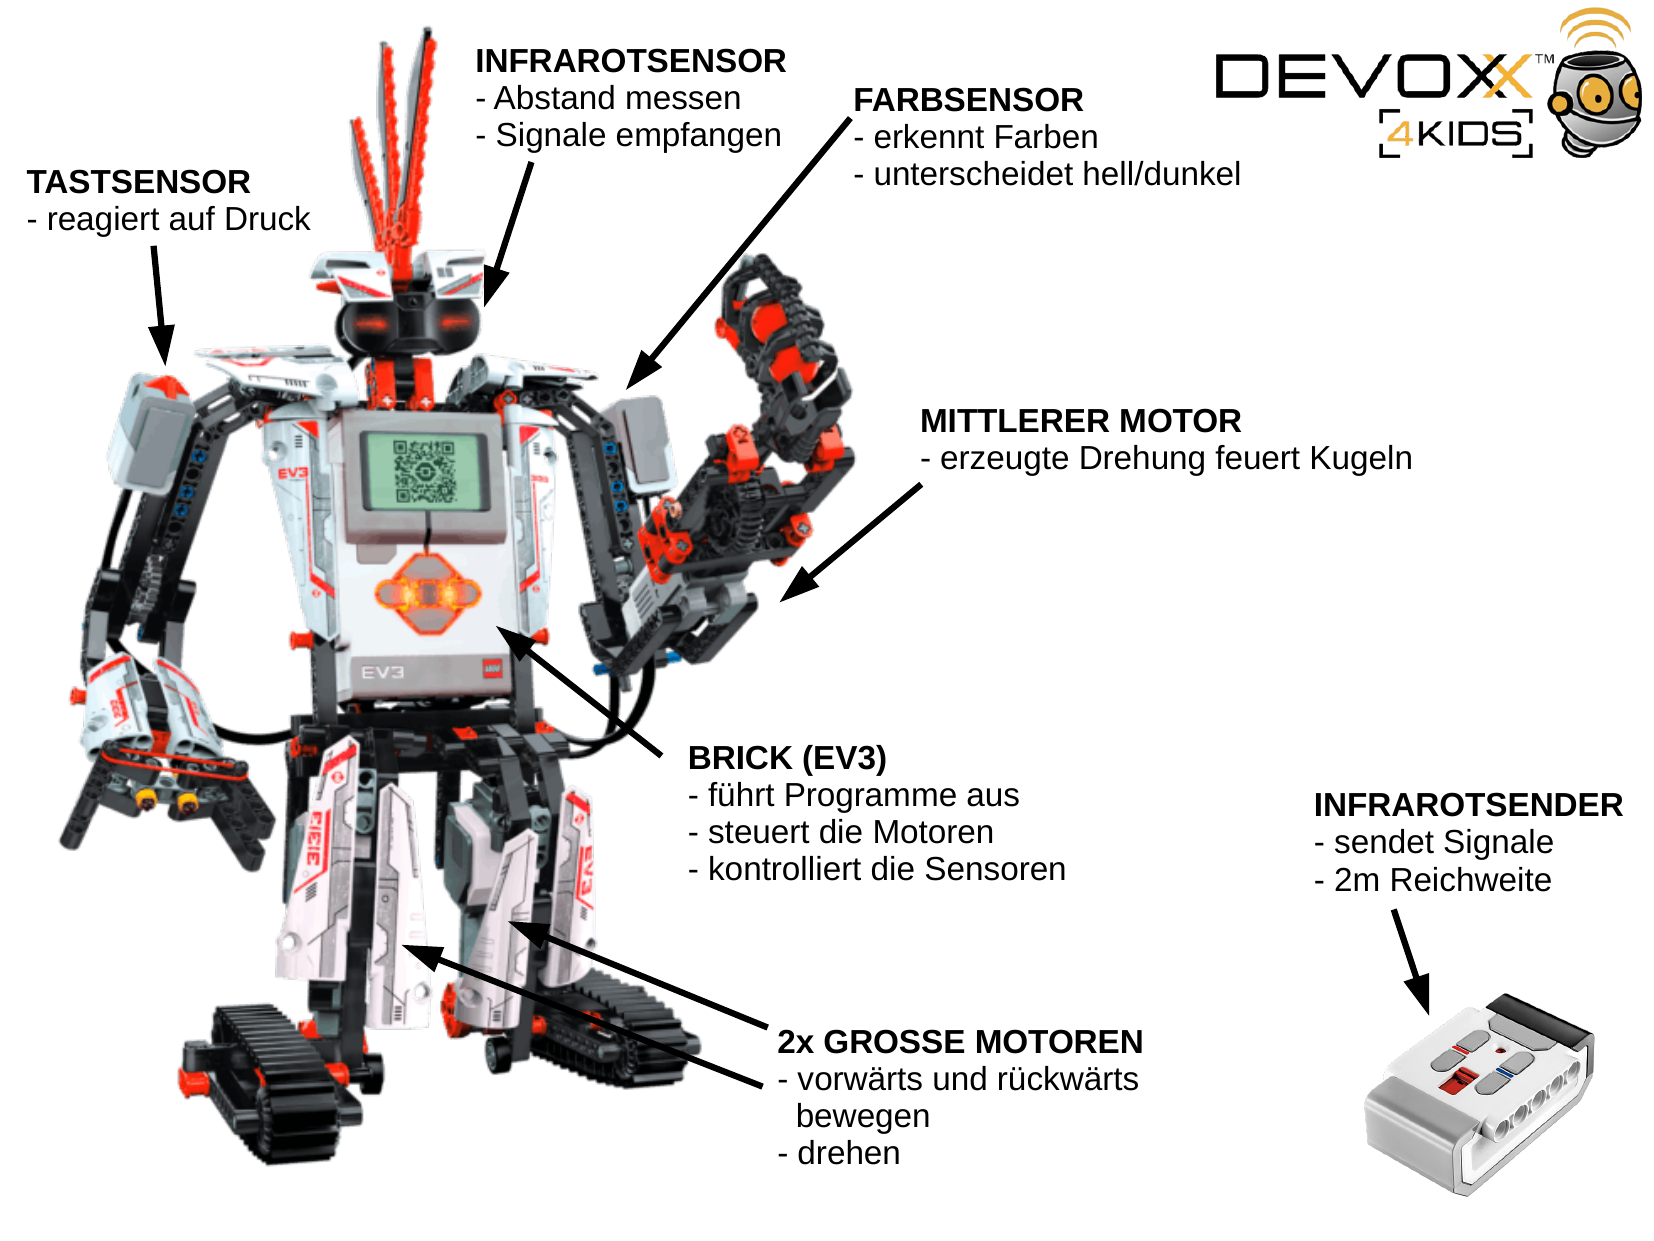

INFRAROTSENSOR
- Abstand messen
- Signale empfangen
FARBSENSOR
- erkennt Farben
- unterscheidet hell/dunkel
TASTSENSOR
- reagiert auf Druck
MITTLERER MOTOR
- erzeugte Drehung feuert Kugeln
BRICK (EV3)
- führt Programme aus
- steuert die Motoren
- kontrolliert die Sensoren
INFRAROTSENDER
- sendet Signale
- 2m Reichweite
2x GROSSE MOTOREN
- vorwärts und rückwärts
 bewegen
- drehen